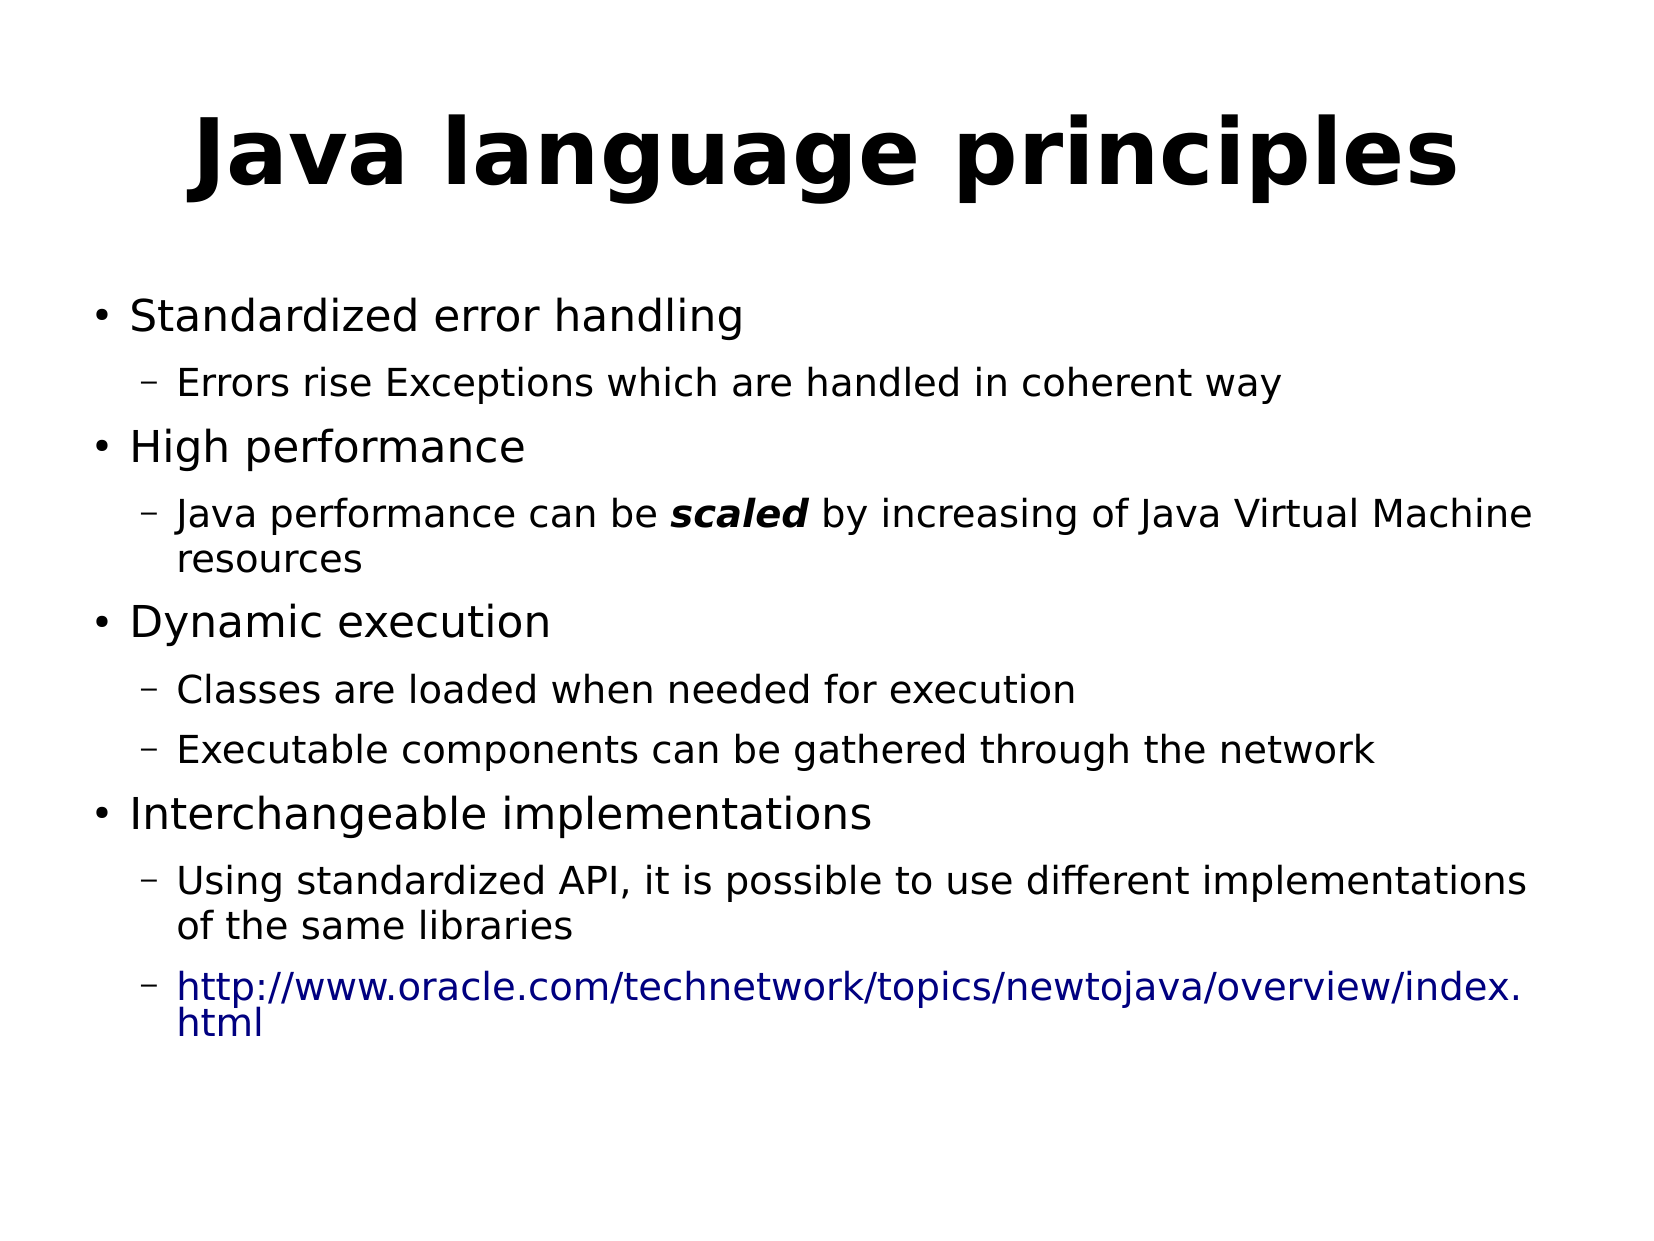

# Java language principles
Standardized error handling
Errors rise Exceptions which are handled in coherent way
High performance
Java performance can be scaled by increasing of Java Virtual Machine resources
Dynamic execution
Classes are loaded when needed for execution
Executable components can be gathered through the network
Interchangeable implementations
Using standardized API, it is possible to use different implementations of the same libraries
http://www.oracle.com/technetwork/topics/newtojava/overview/index.html